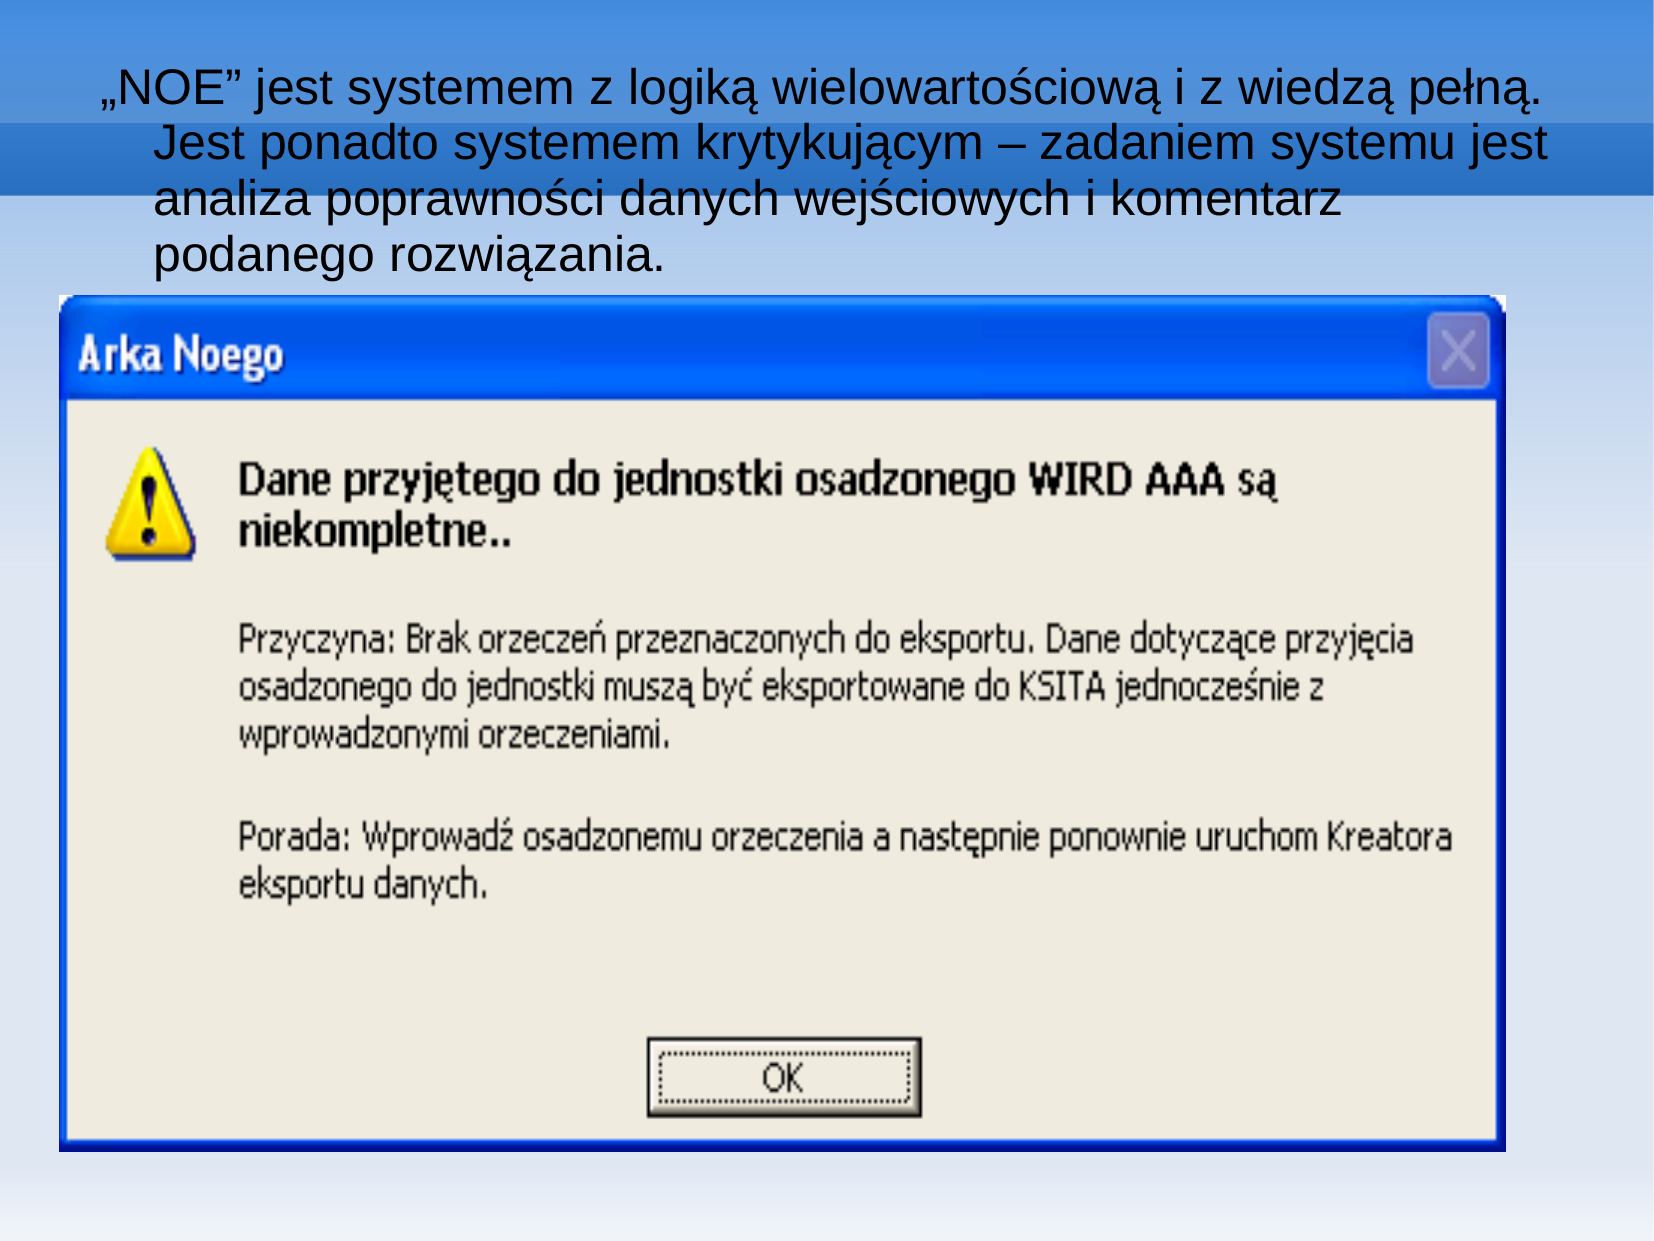

#
„NOE” jest systemem z logiką wielowartościową i z wiedzą pełną. Jest ponadto systemem krytykującym – zadaniem systemu jest analiza poprawności danych wejściowych i komentarz podanego rozwiązania.